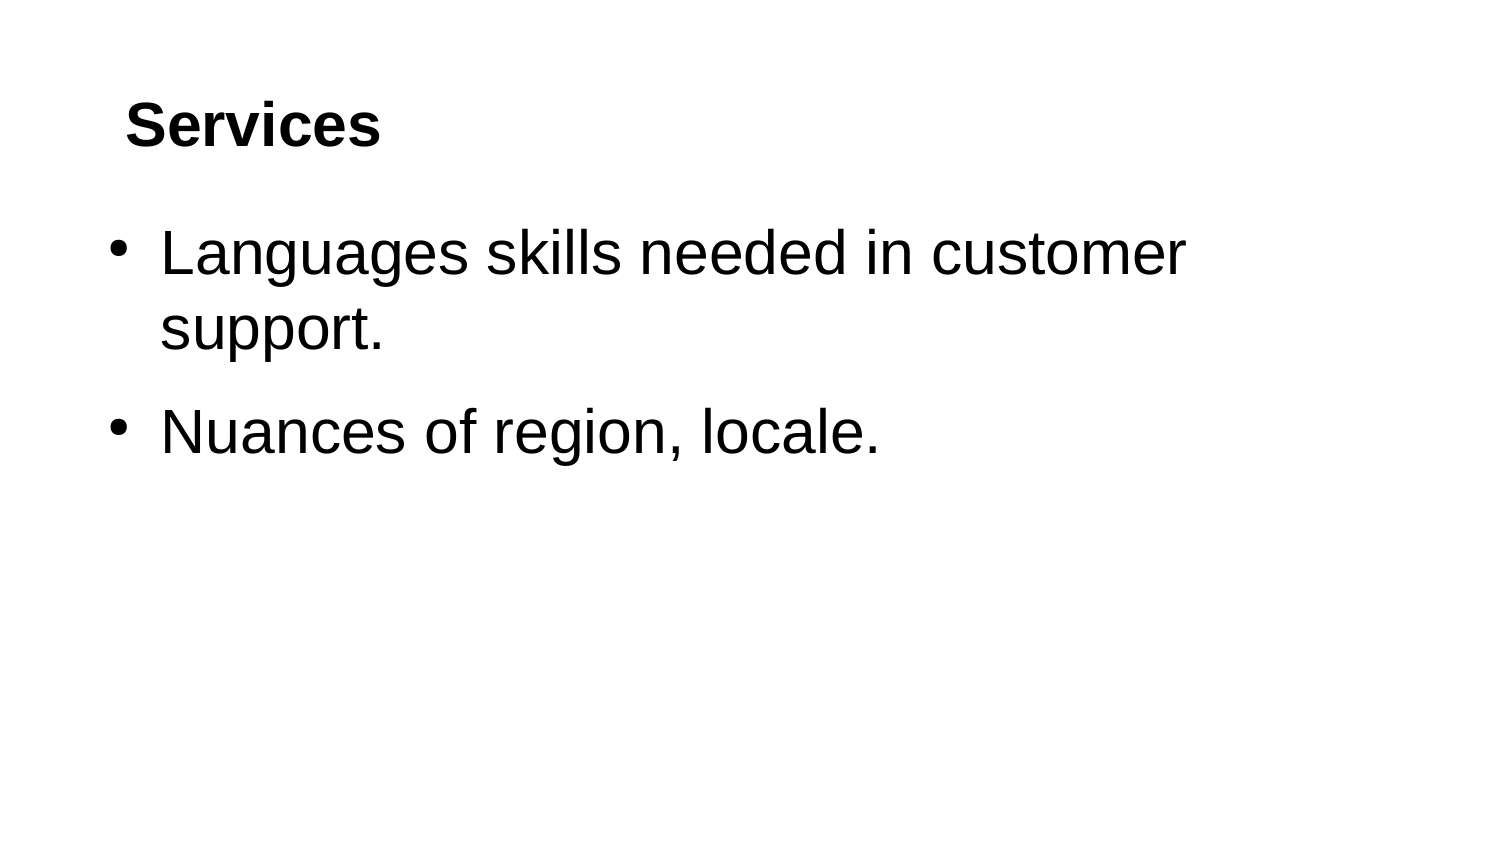

# Services
Languages skills needed in customer support.
Nuances of region, locale.